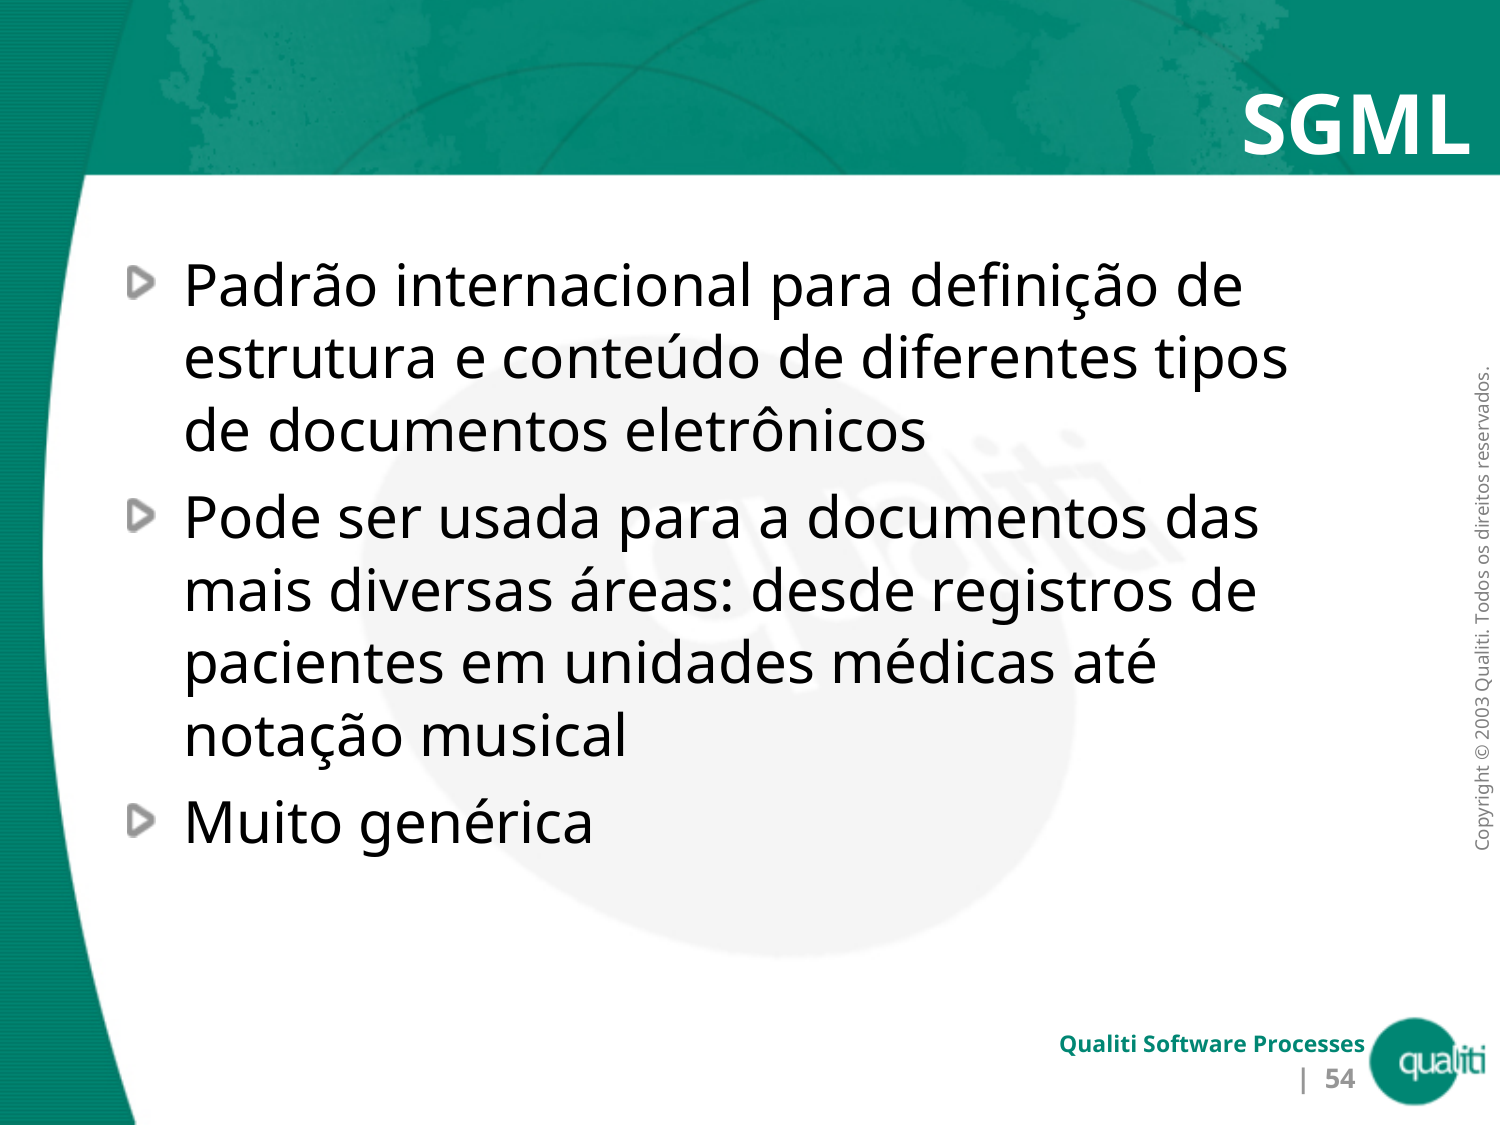

# SGML
Padrão internacional para definição de estrutura e conteúdo de diferentes tipos de documentos eletrônicos
Pode ser usada para a documentos das mais diversas áreas: desde registros de pacientes em unidades médicas até notação musical
Muito genérica